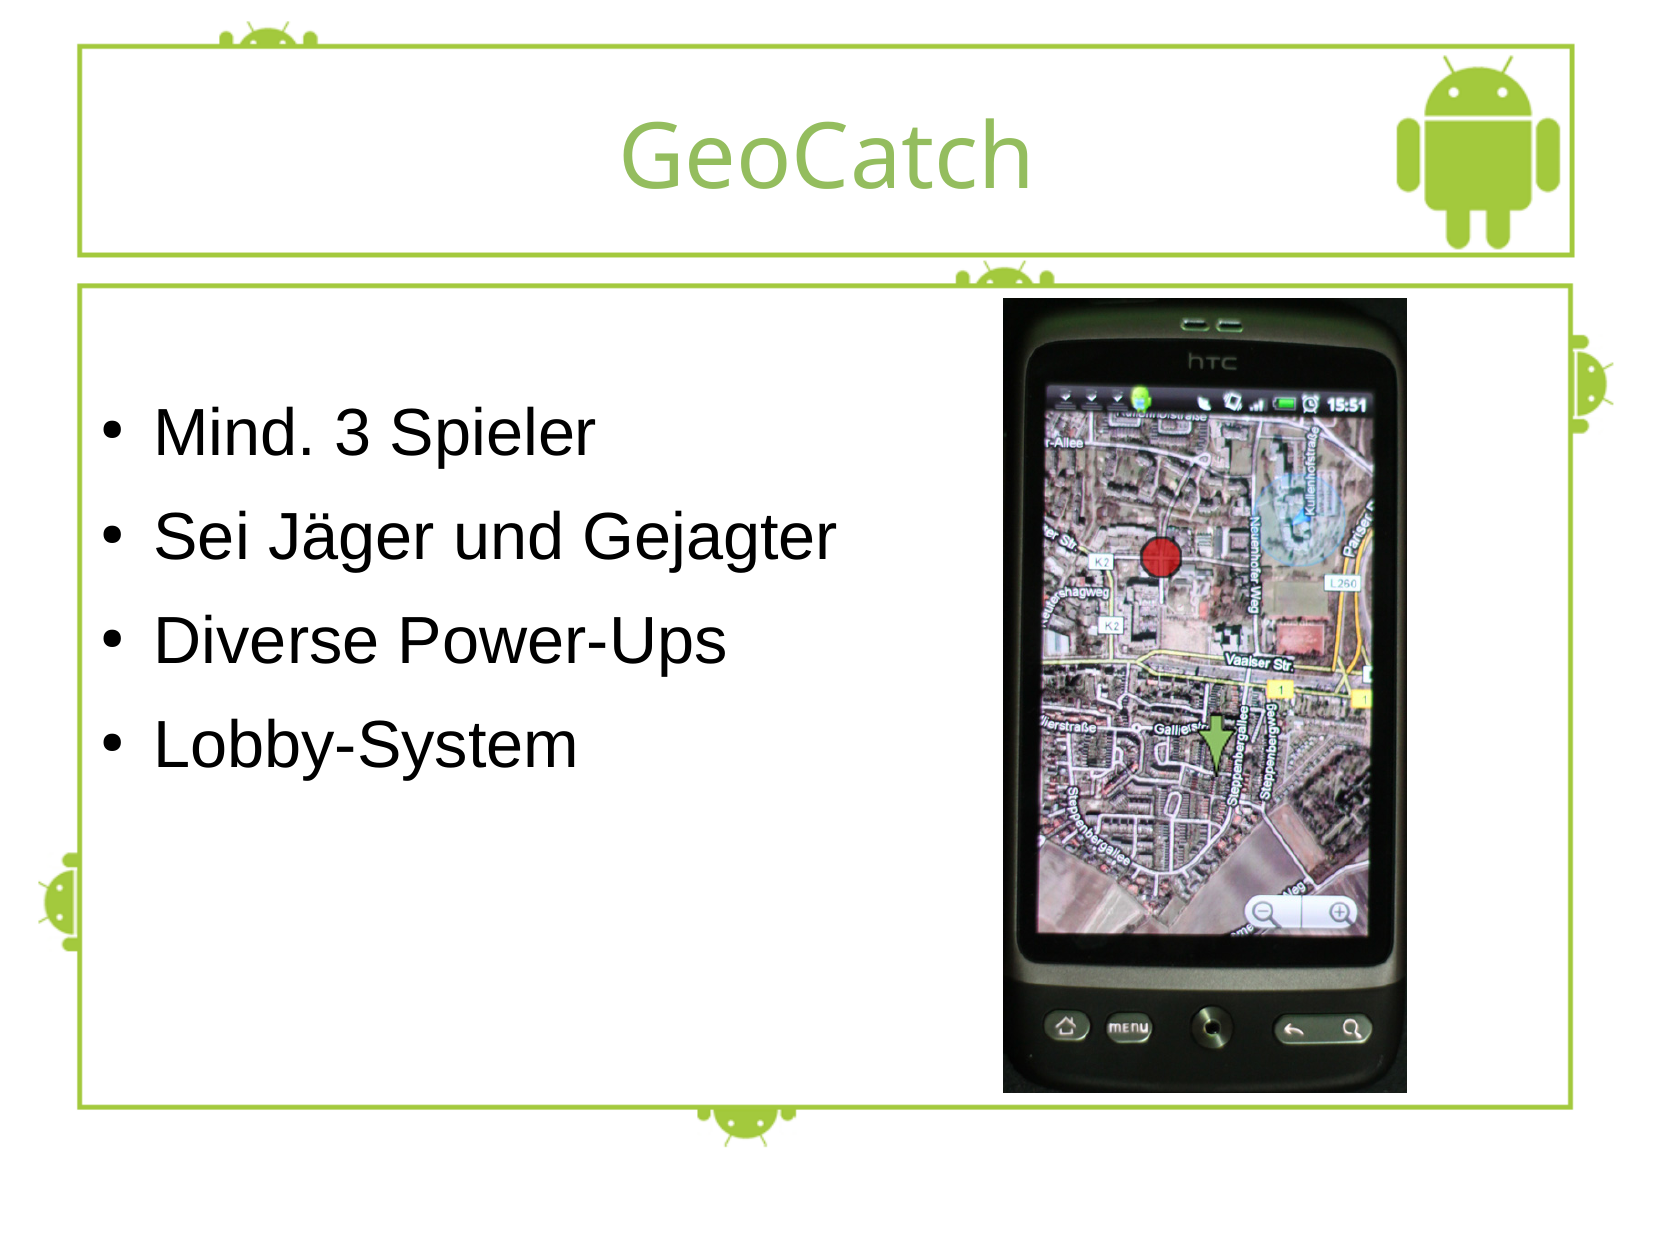

# GeoCatch
Mind. 3 Spieler
Sei Jäger und Gejagter
Diverse Power-Ups
Lobby-System